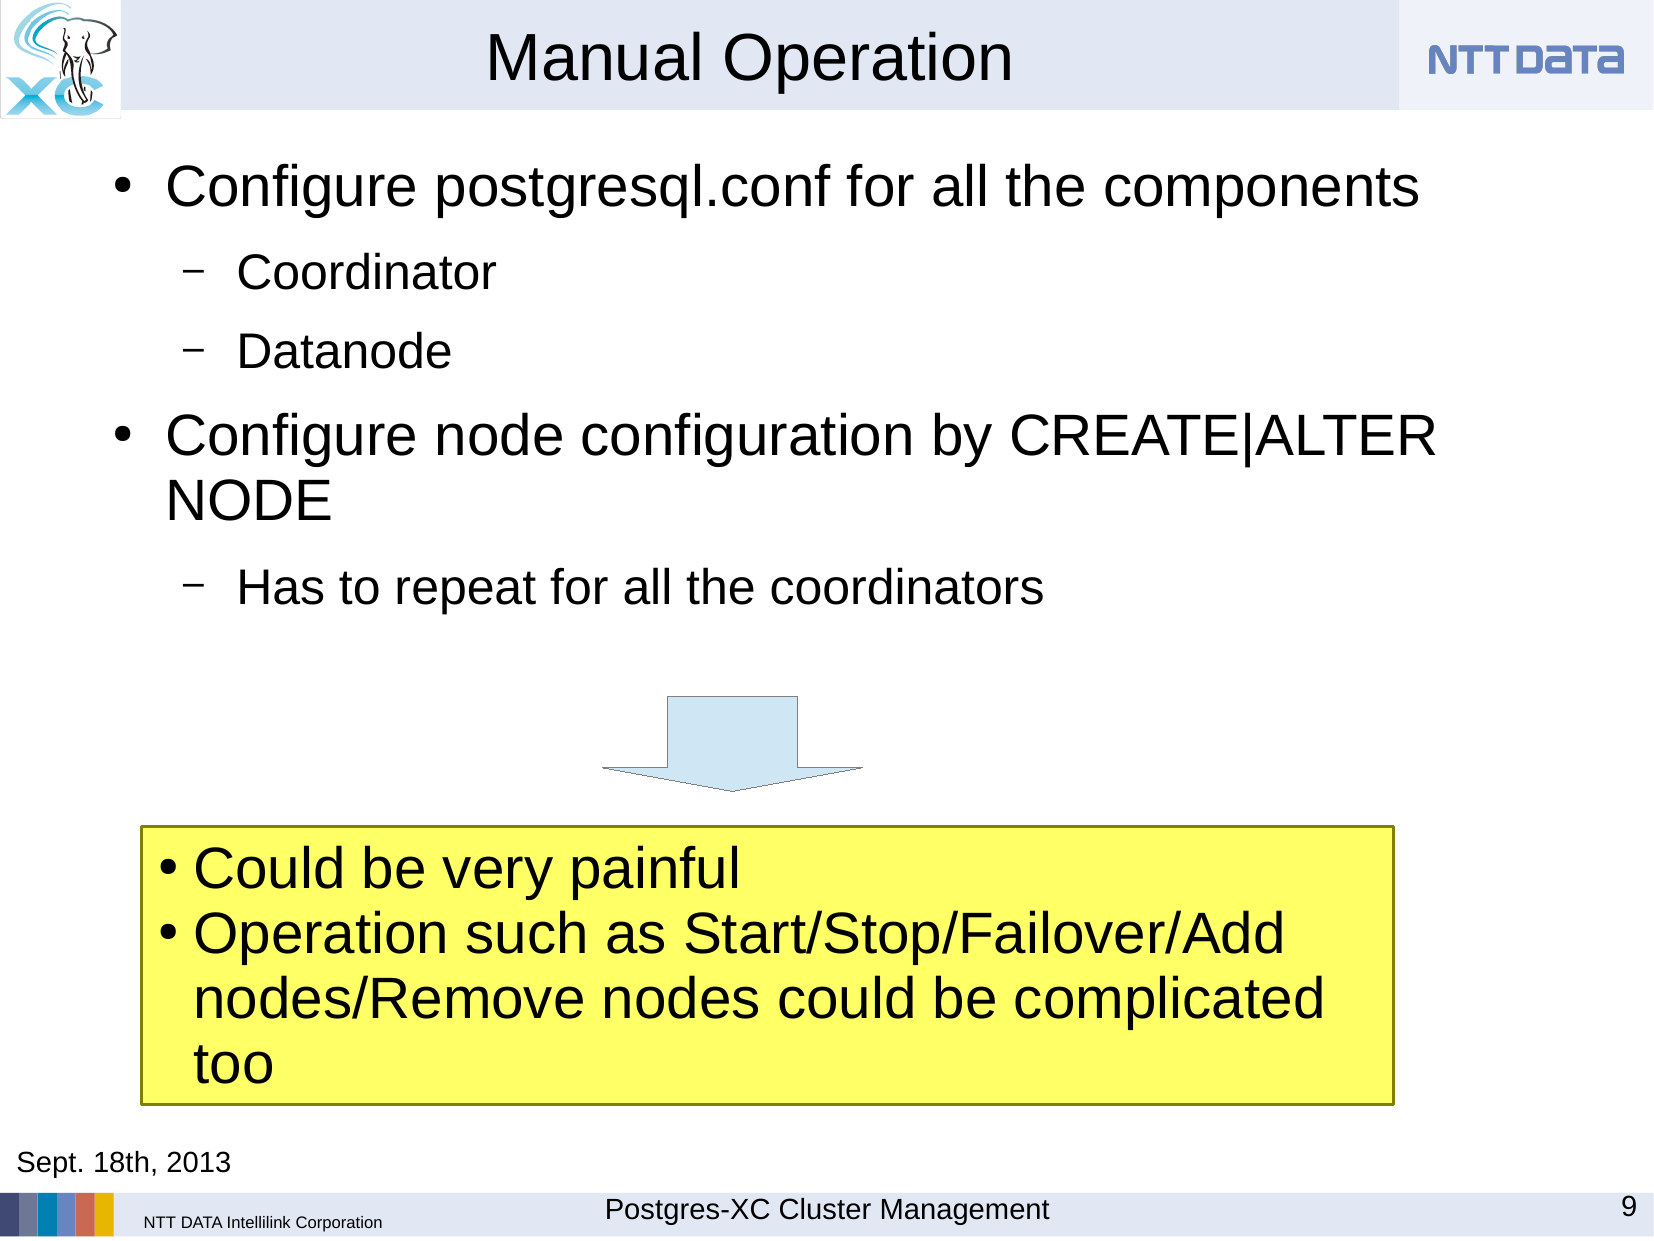

# Manual Operation
Configure postgresql.conf for all the components
Coordinator
Datanode
Configure node configuration by CREATE|ALTER NODE
Has to repeat for all the coordinators
Could be very painful
Operation such as Start/Stop/Failover/Add nodes/Remove nodes could be complicated too
Sept. 18th, 2013
9
Postgres-XC Cluster Management